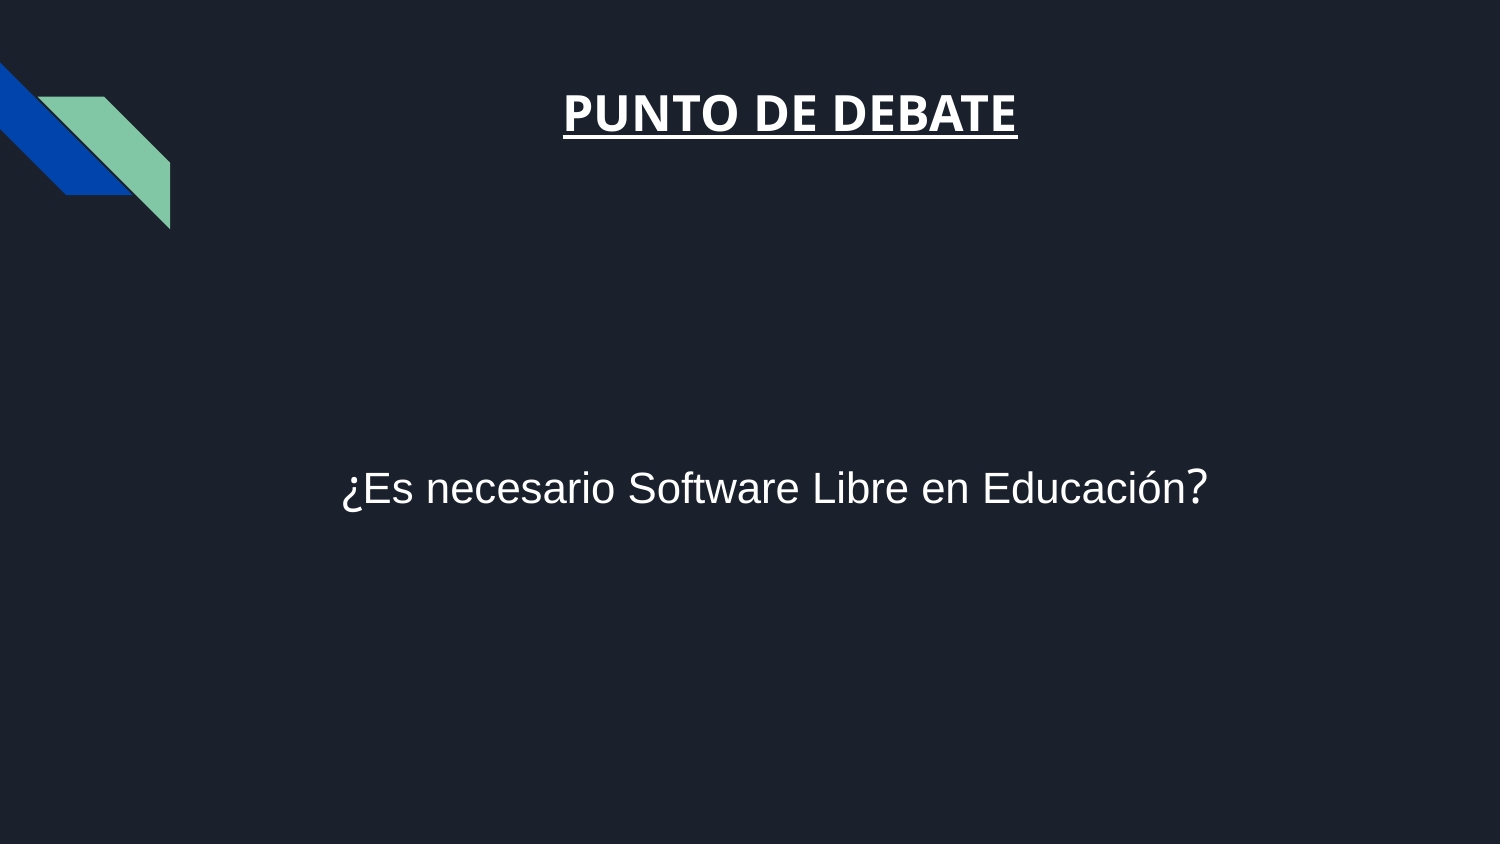

# PUNTO DE DEBATE
¿Es necesario Software Libre en Educación?